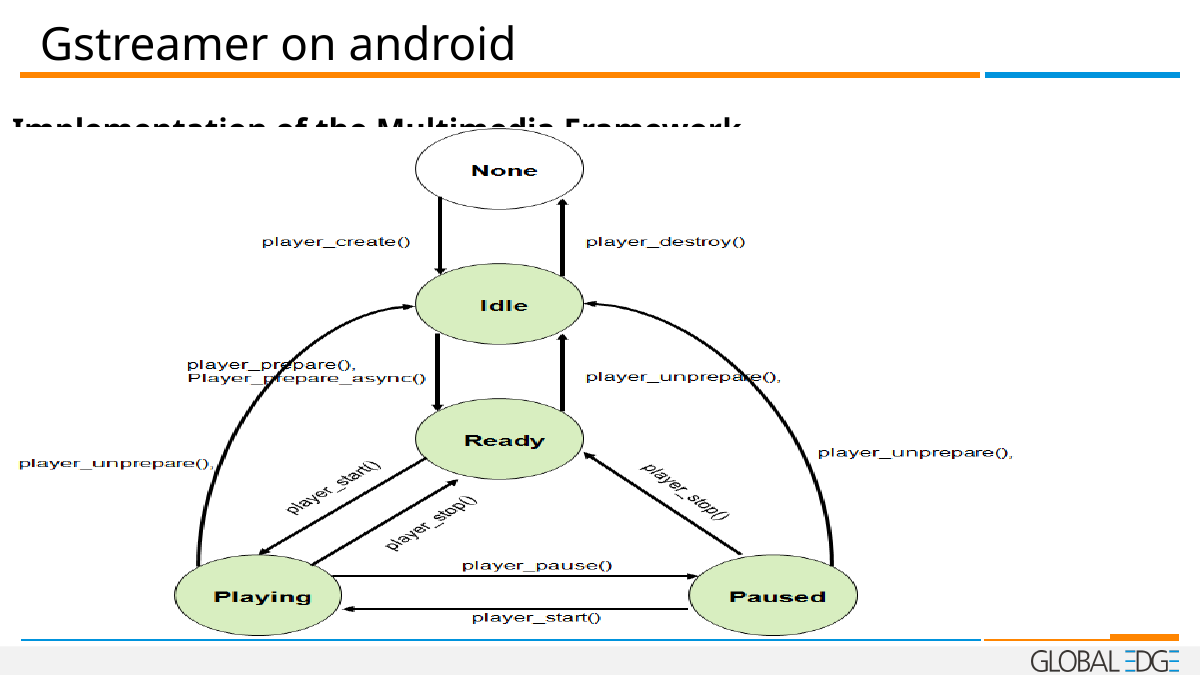

# Gstreamer on android
Implementation of the Multimedia Framework